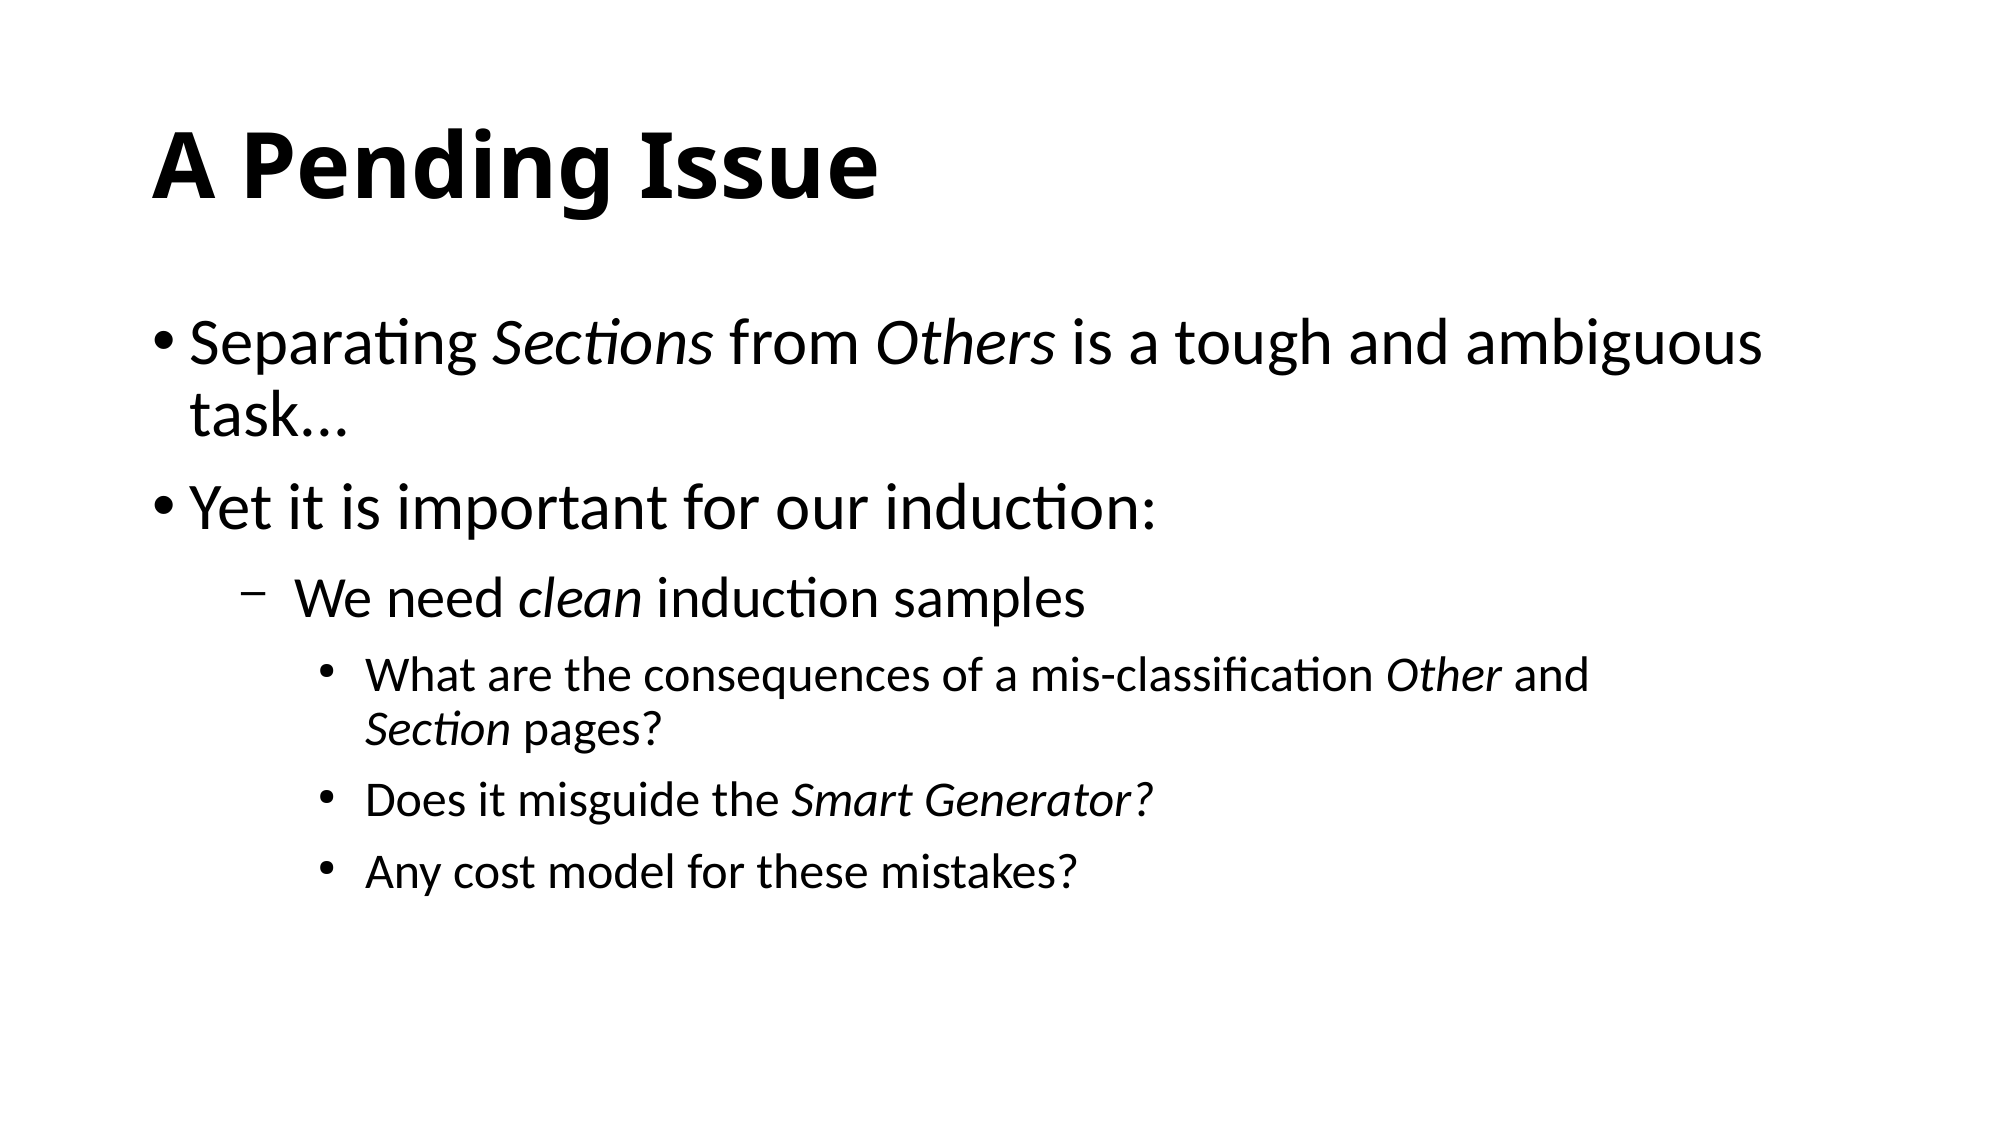

# A Pending Issue
Separating Sections from Others is a tough and ambiguous task...
Yet it is important for our induction:
We need clean induction samples
What are the consequences of a mis-classification Other and Section pages?
Does it misguide the Smart Generator?
Any cost model for these mistakes?